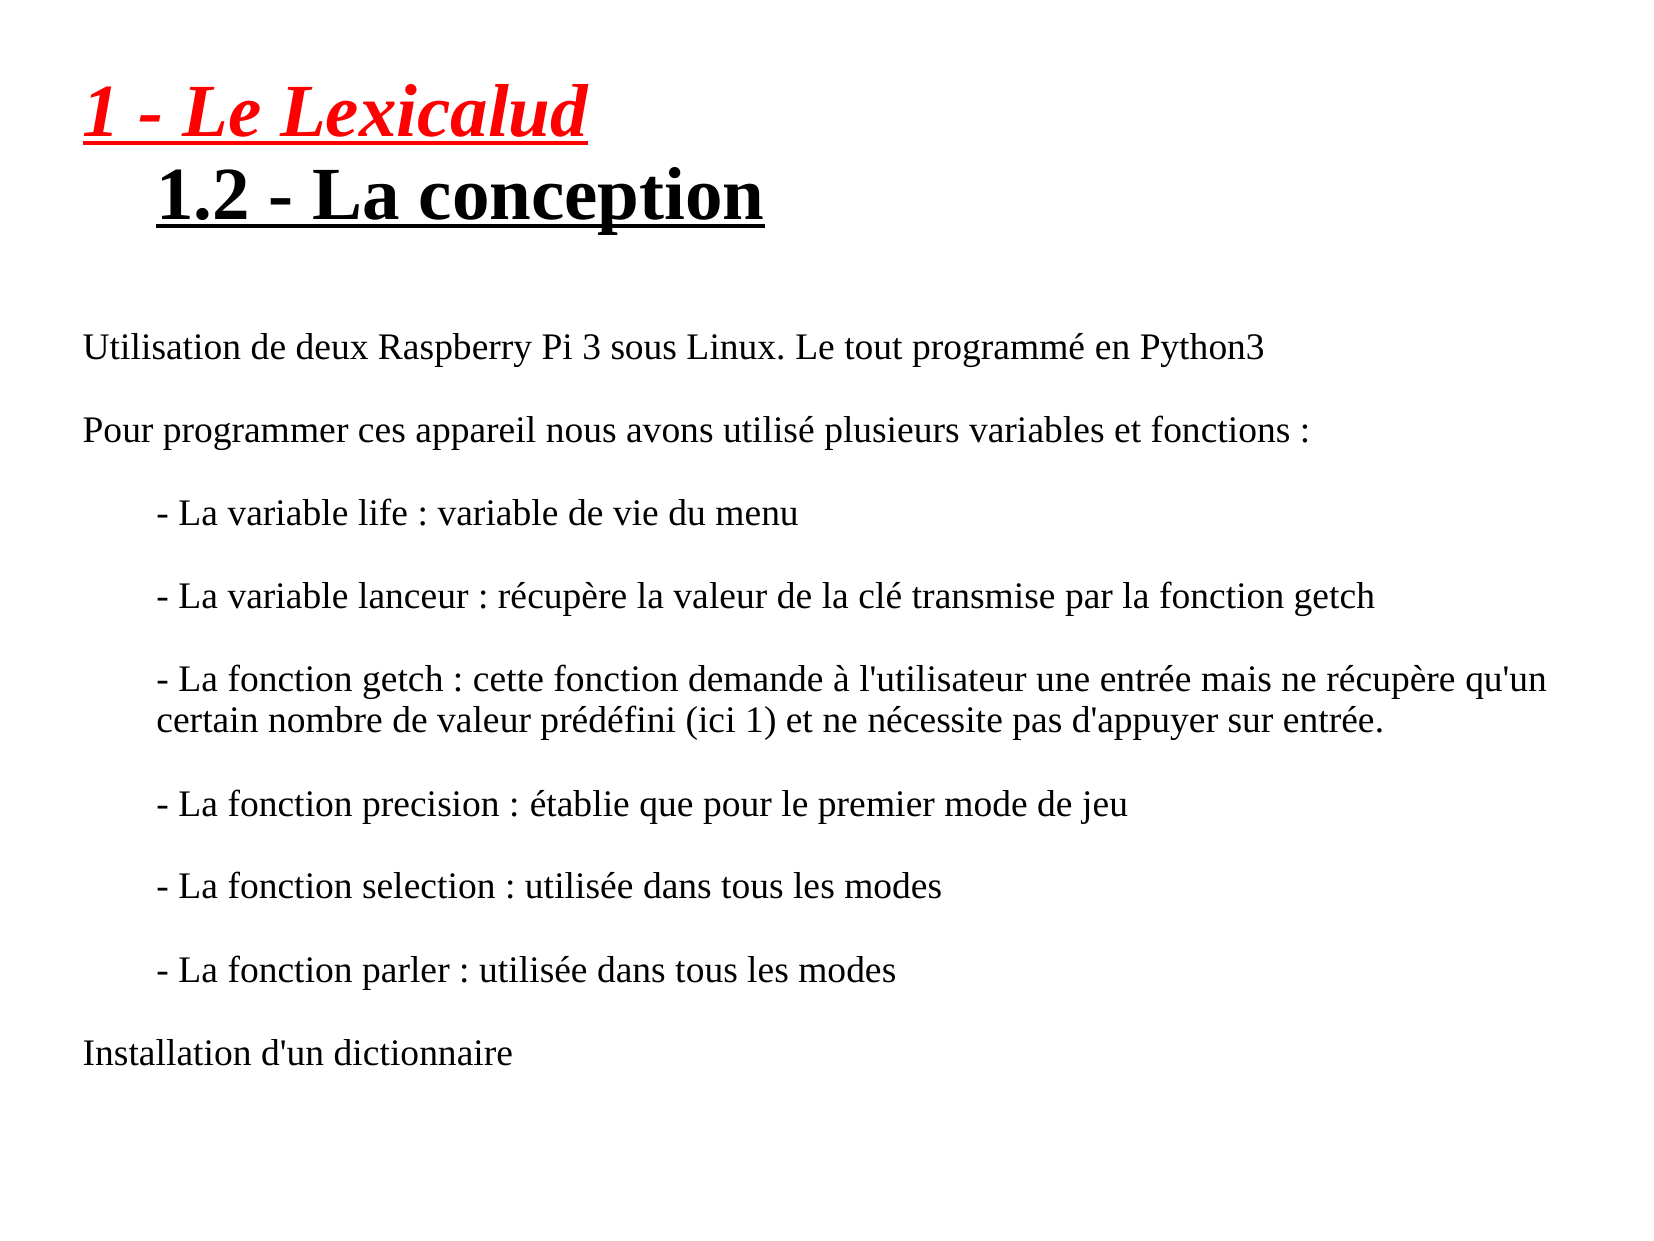

# 1 - Le Lexicalud 1.2 - La conception
Utilisation de deux Raspberry Pi 3 sous Linux. Le tout programmé en Python3
Pour programmer ces appareil nous avons utilisé plusieurs variables et fonctions :
	- La variable life : variable de vie du menu
	- La variable lanceur : récupère la valeur de la clé transmise par la fonction getch
	- La fonction getch : cette fonction demande à l'utilisateur une entrée mais ne récupère qu'un 		certain nombre de valeur prédéfini (ici 1) et ne nécessite pas d'appuyer sur entrée.
	- La fonction precision : établie que pour le premier mode de jeu
	- La fonction selection : utilisée dans tous les modes
	- La fonction parler : utilisée dans tous les modes
Installation d'un dictionnaire